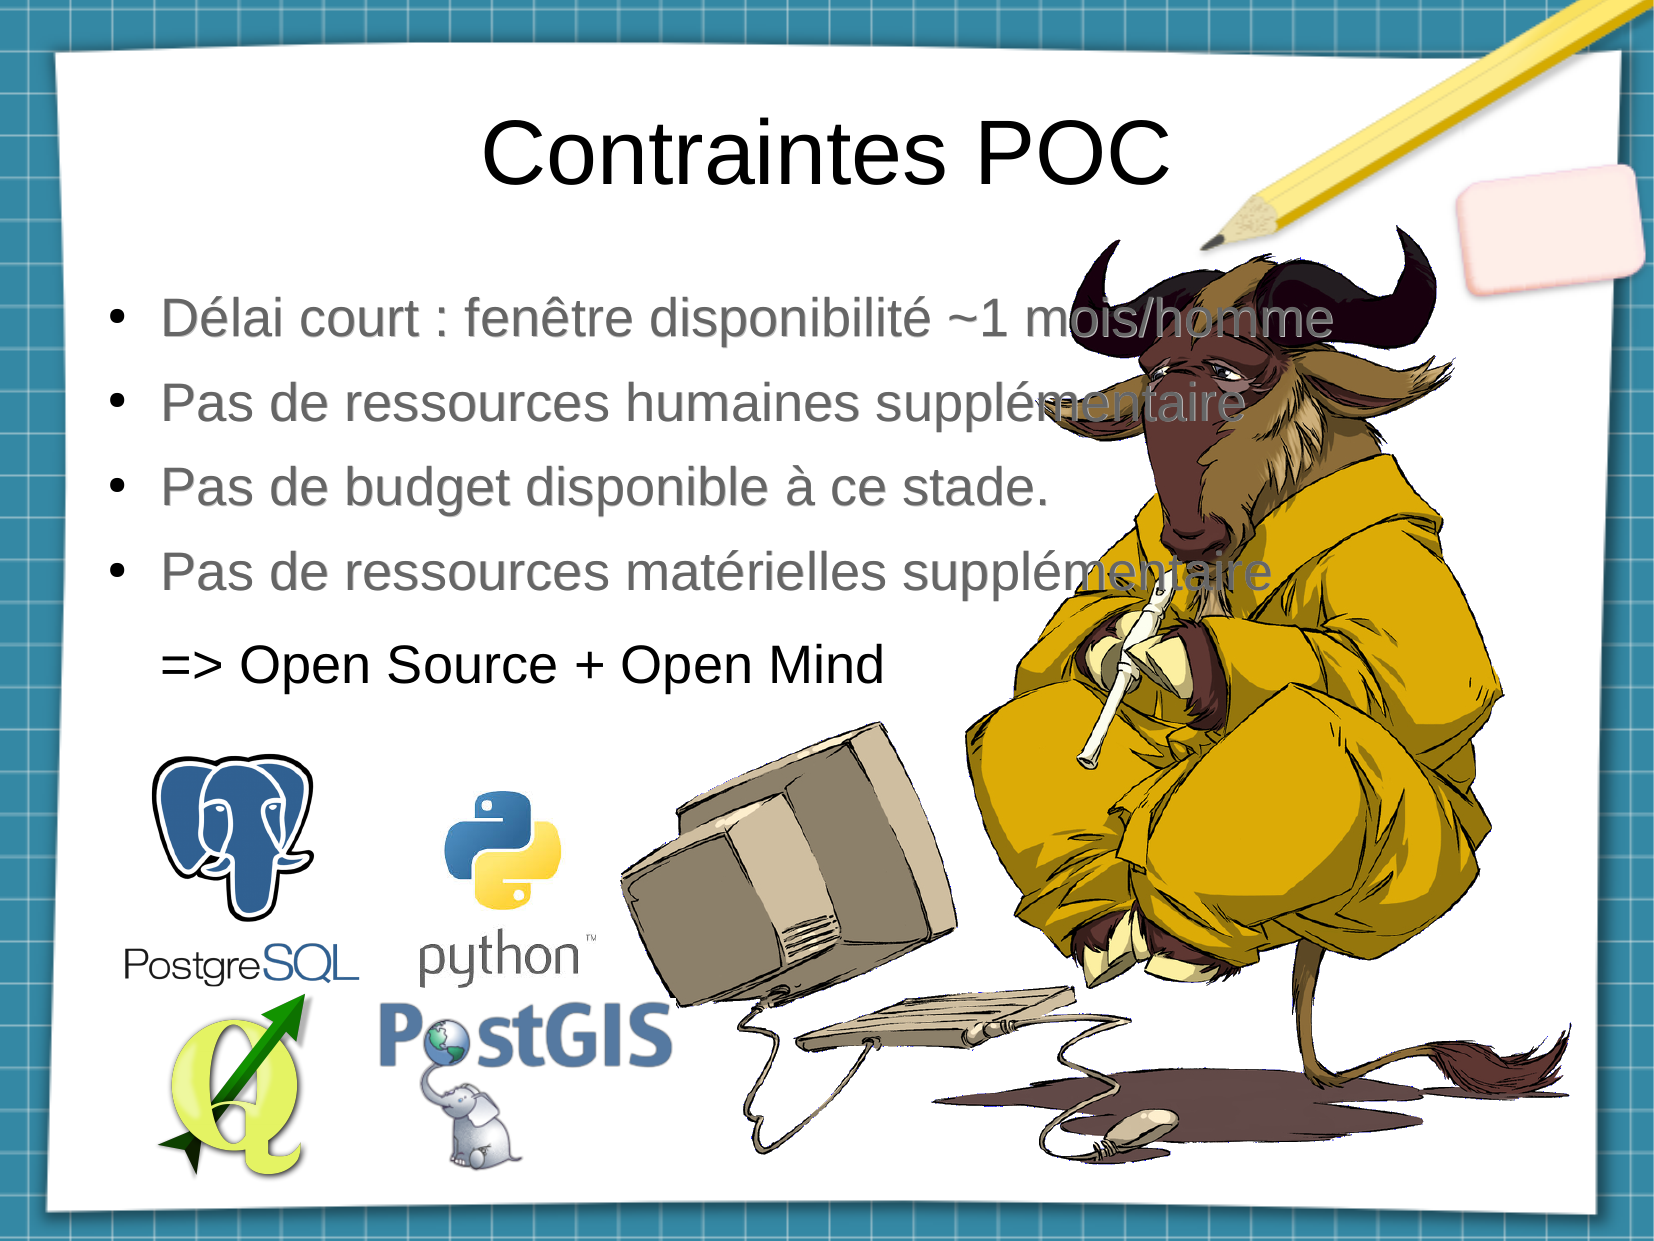

# Contraintes POC
Délai court : fenêtre disponibilité ~1 mois/homme
Pas de ressources humaines supplémentaire
Pas de budget disponible à ce stade.
Pas de ressources matérielles supplémentaire
=> Open Source + Open Mind